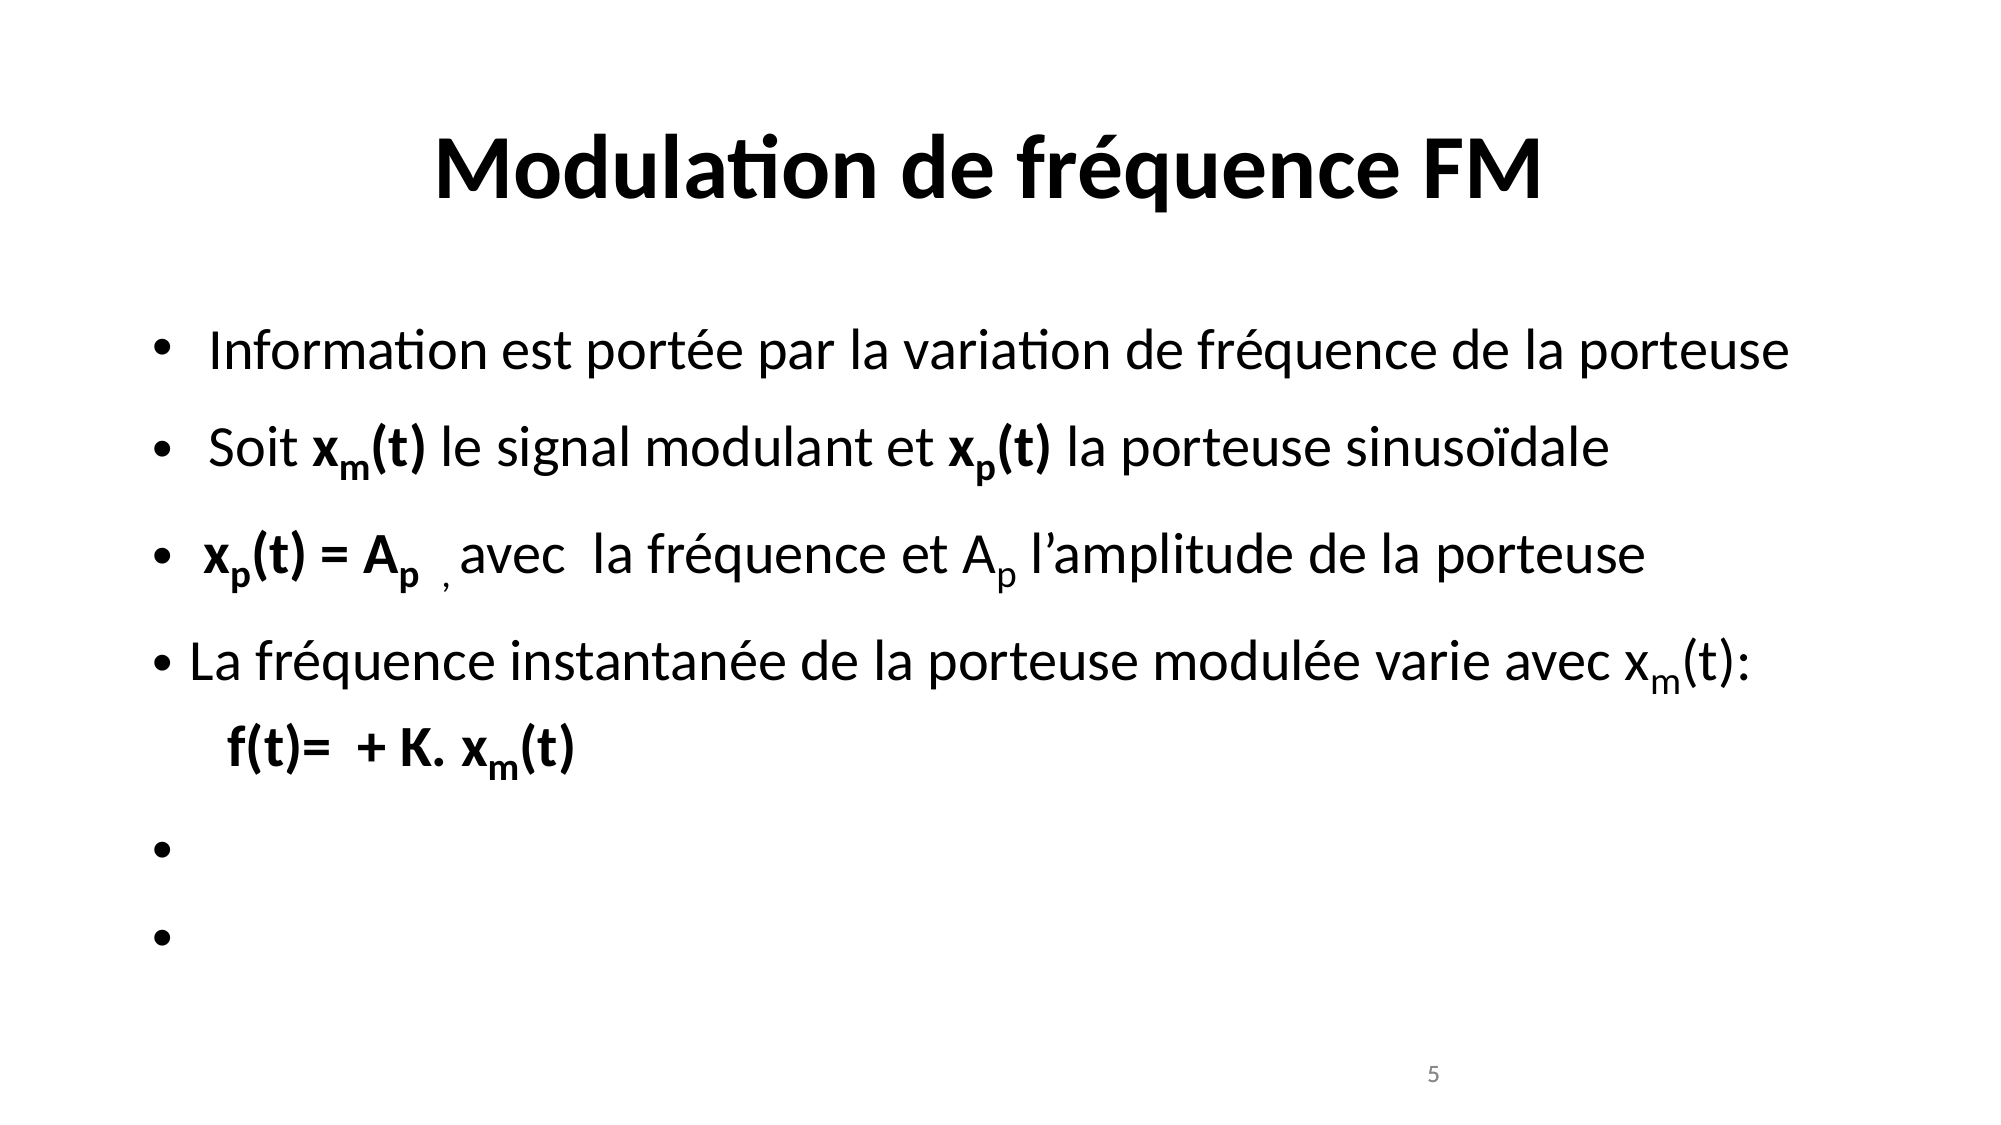

# Modulation de fréquence FM
Information est portée par la variation de fréquence de la porteuse
Soit xm(t) le signal modulant et xp(t) la porteuse sinusoïdale
 xp(t) = Ap , avec la fréquence et Ap l’amplitude de la porteuse
La fréquence instantanée de la porteuse modulée varie avec xm(t): f(t)= + K. xm(t)
5
5